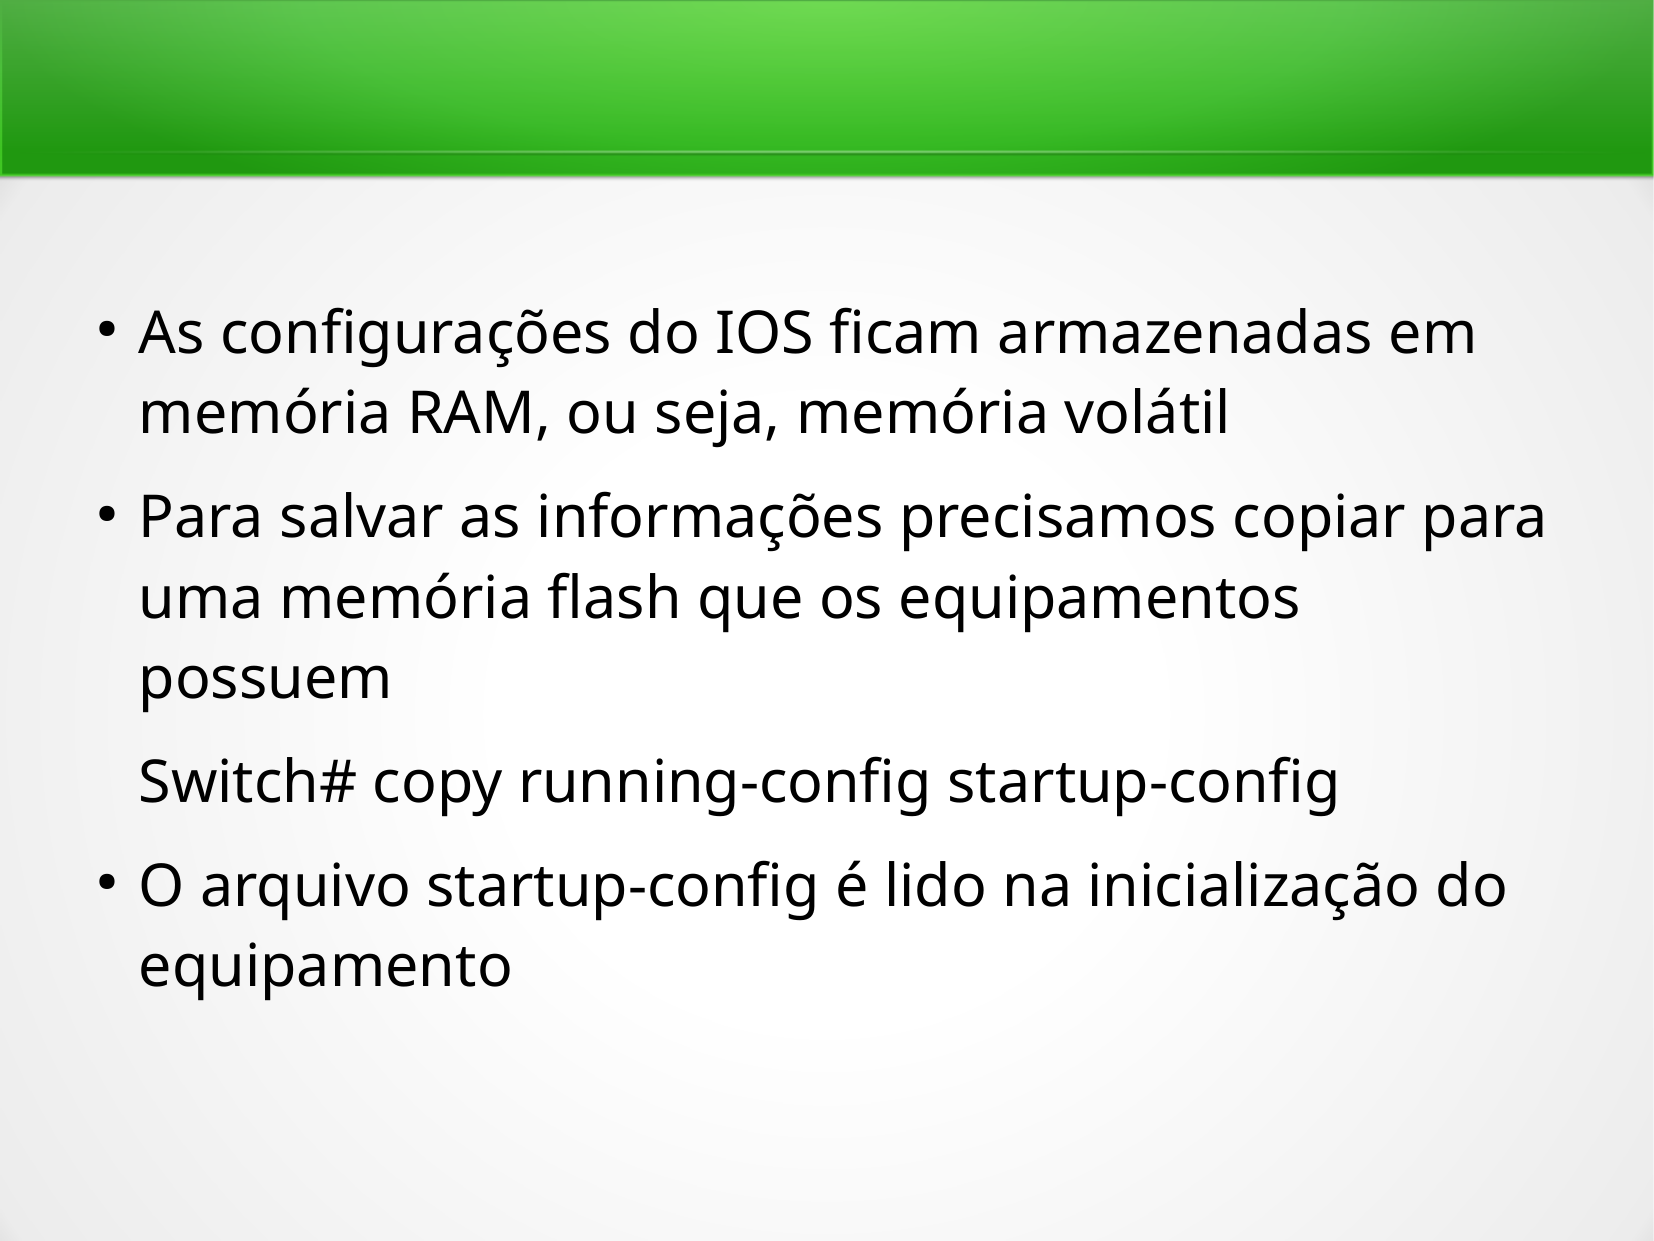

#
As configurações do IOS ficam armazenadas em memória RAM, ou seja, memória volátil
Para salvar as informações precisamos copiar para uma memória flash que os equipamentos possuem
Switch# copy running-config startup-config
O arquivo startup-config é lido na inicialização do equipamento